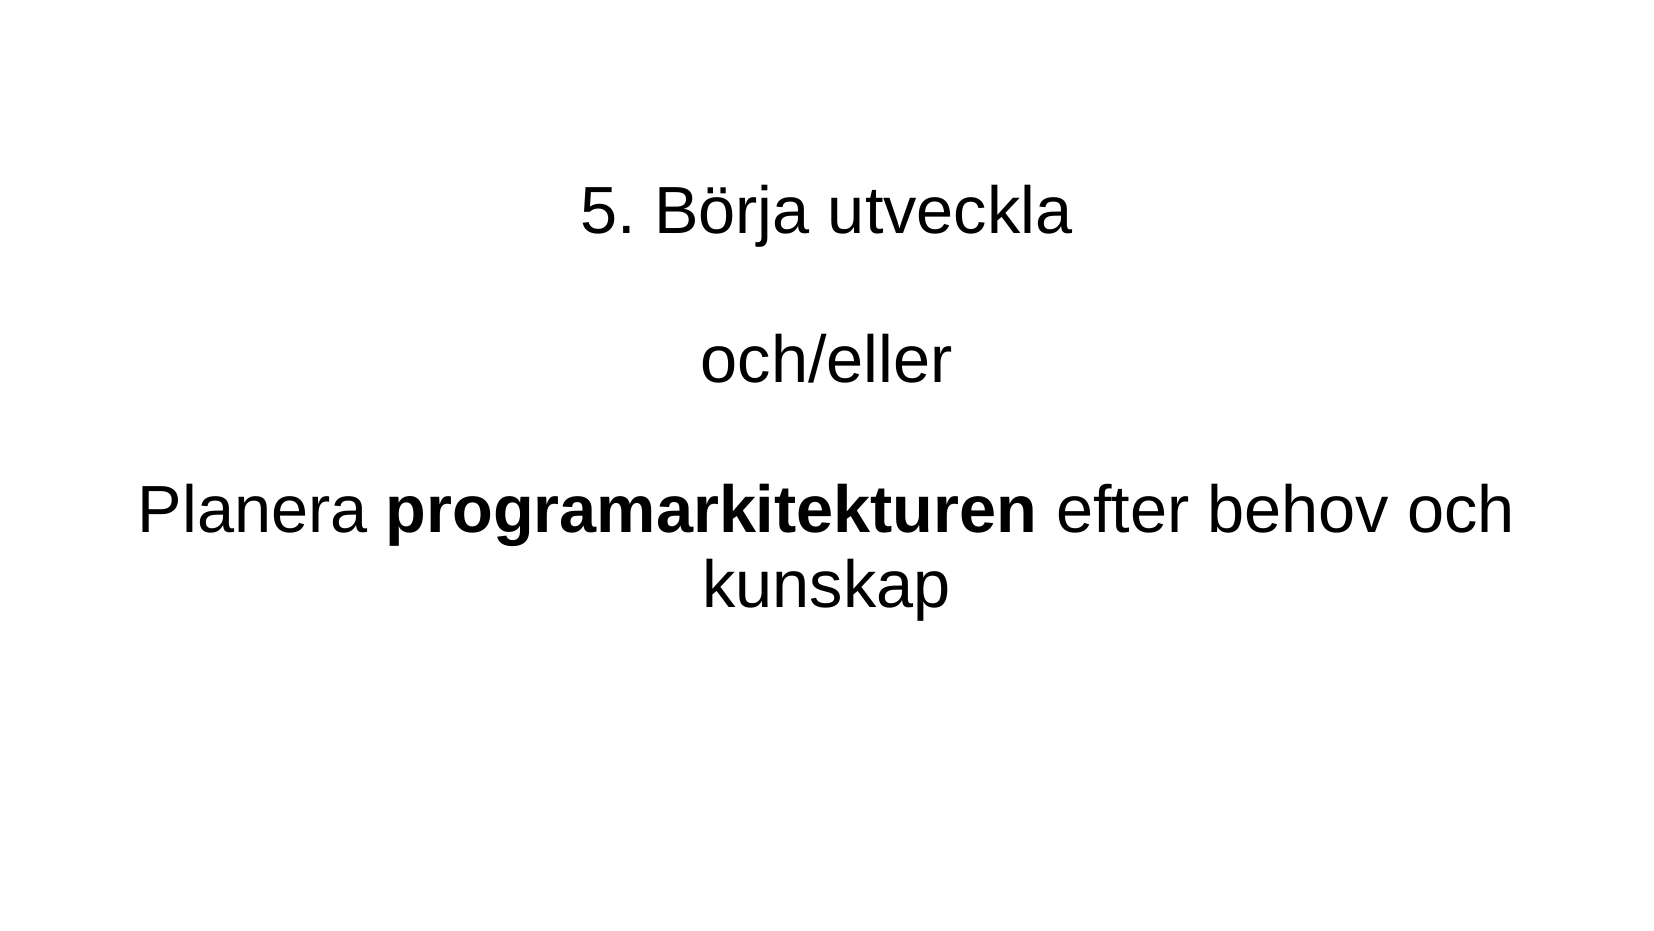

# 5. Börja utveckla
och/eller
Planera programarkitekturen efter behov och kunskap